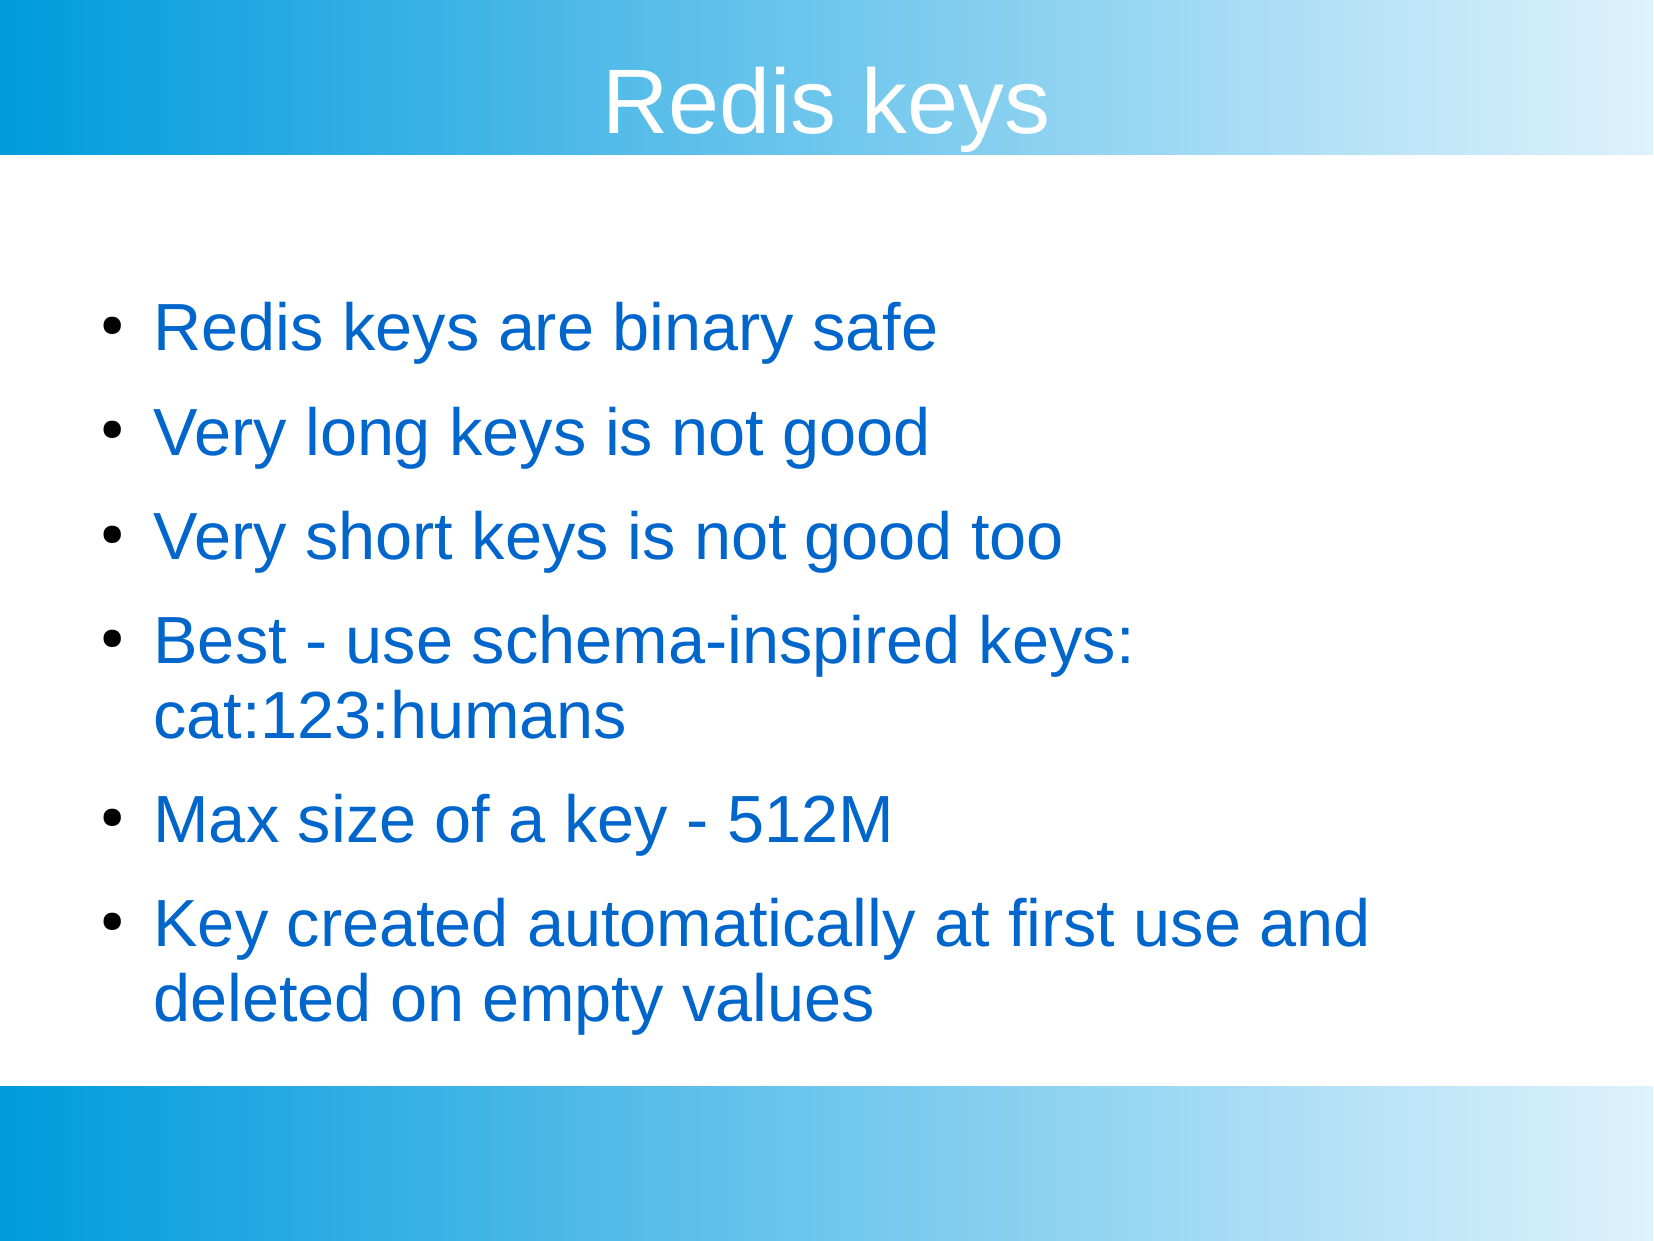

# Redis keys
Redis keys are binary safe
Very long keys is not good
Very short keys is not good too
Best - use schema-inspired keys: cat:123:humans
Max size of a key - 512M
Key created automatically at first use and deleted on empty values